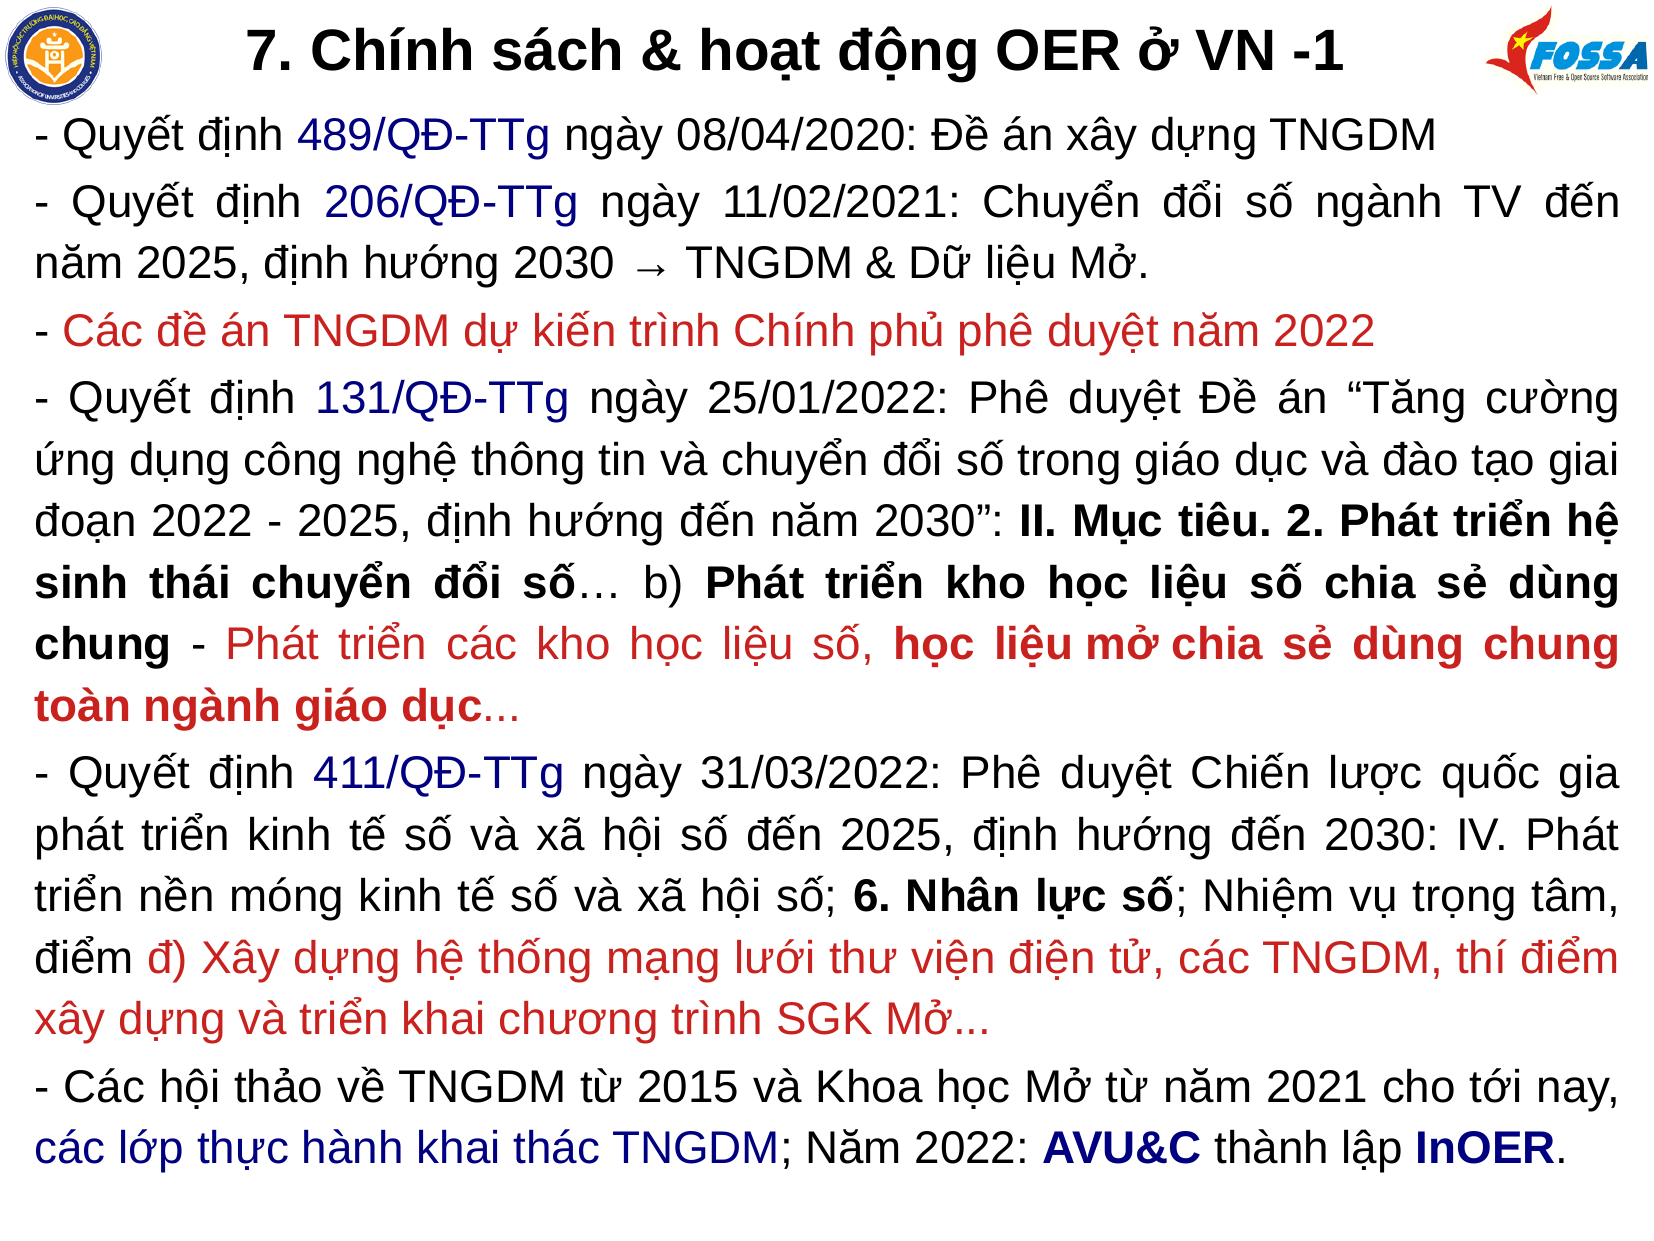

# 7. Chính sách & hoạt động OER ở VN -1
- Quyết định 489/QĐ-TTg ngày 08/04/2020: Đề án xây dựng TNGDM
- Quyết định 206/QĐ-TTg ngày 11/02/2021: Chuyển đổi số ngành TV đến năm 2025, định hướng 2030 → TNGDM & Dữ liệu Mở.
- Các đề án TNGDM dự kiến trình Chính phủ phê duyệt năm 2022
- Quyết định 131/QĐ-TTg ngày 25/01/2022: Phê duyệt Đề án “Tăng cường ứng dụng công nghệ thông tin và chuyển đổi số trong giáo dục và đào tạo giai đoạn 2022 - 2025, định hướng đến năm 2030”: II. Mục tiêu. 2. Phát triển hệ sinh thái chuyển đổi số… b) Phát triển kho học liệu số chia sẻ dùng chung - Phát triển các kho học liệu số, học liệu mở chia sẻ dùng chung toàn ngành giáo dục...
- Quyết định 411/QĐ-TTg ngày 31/03/2022: Phê duyệt Chiến lược quốc gia phát triển kinh tế số và xã hội số đến 2025, định hướng đến 2030: IV. Phát triển nền móng kinh tế số và xã hội số; 6. Nhân lực số; Nhiệm vụ trọng tâm, điểm đ) Xây dựng hệ thống mạng lưới thư viện điện tử, các TNGDM, thí điểm xây dựng và triển khai chương trình SGK Mở...
- Các hội thảo về TNGDM từ 2015 và Khoa học Mở từ năm 2021 cho tới nay, các lớp thực hành khai thác TNGDM; Năm 2022: AVU&C thành lập InOER.